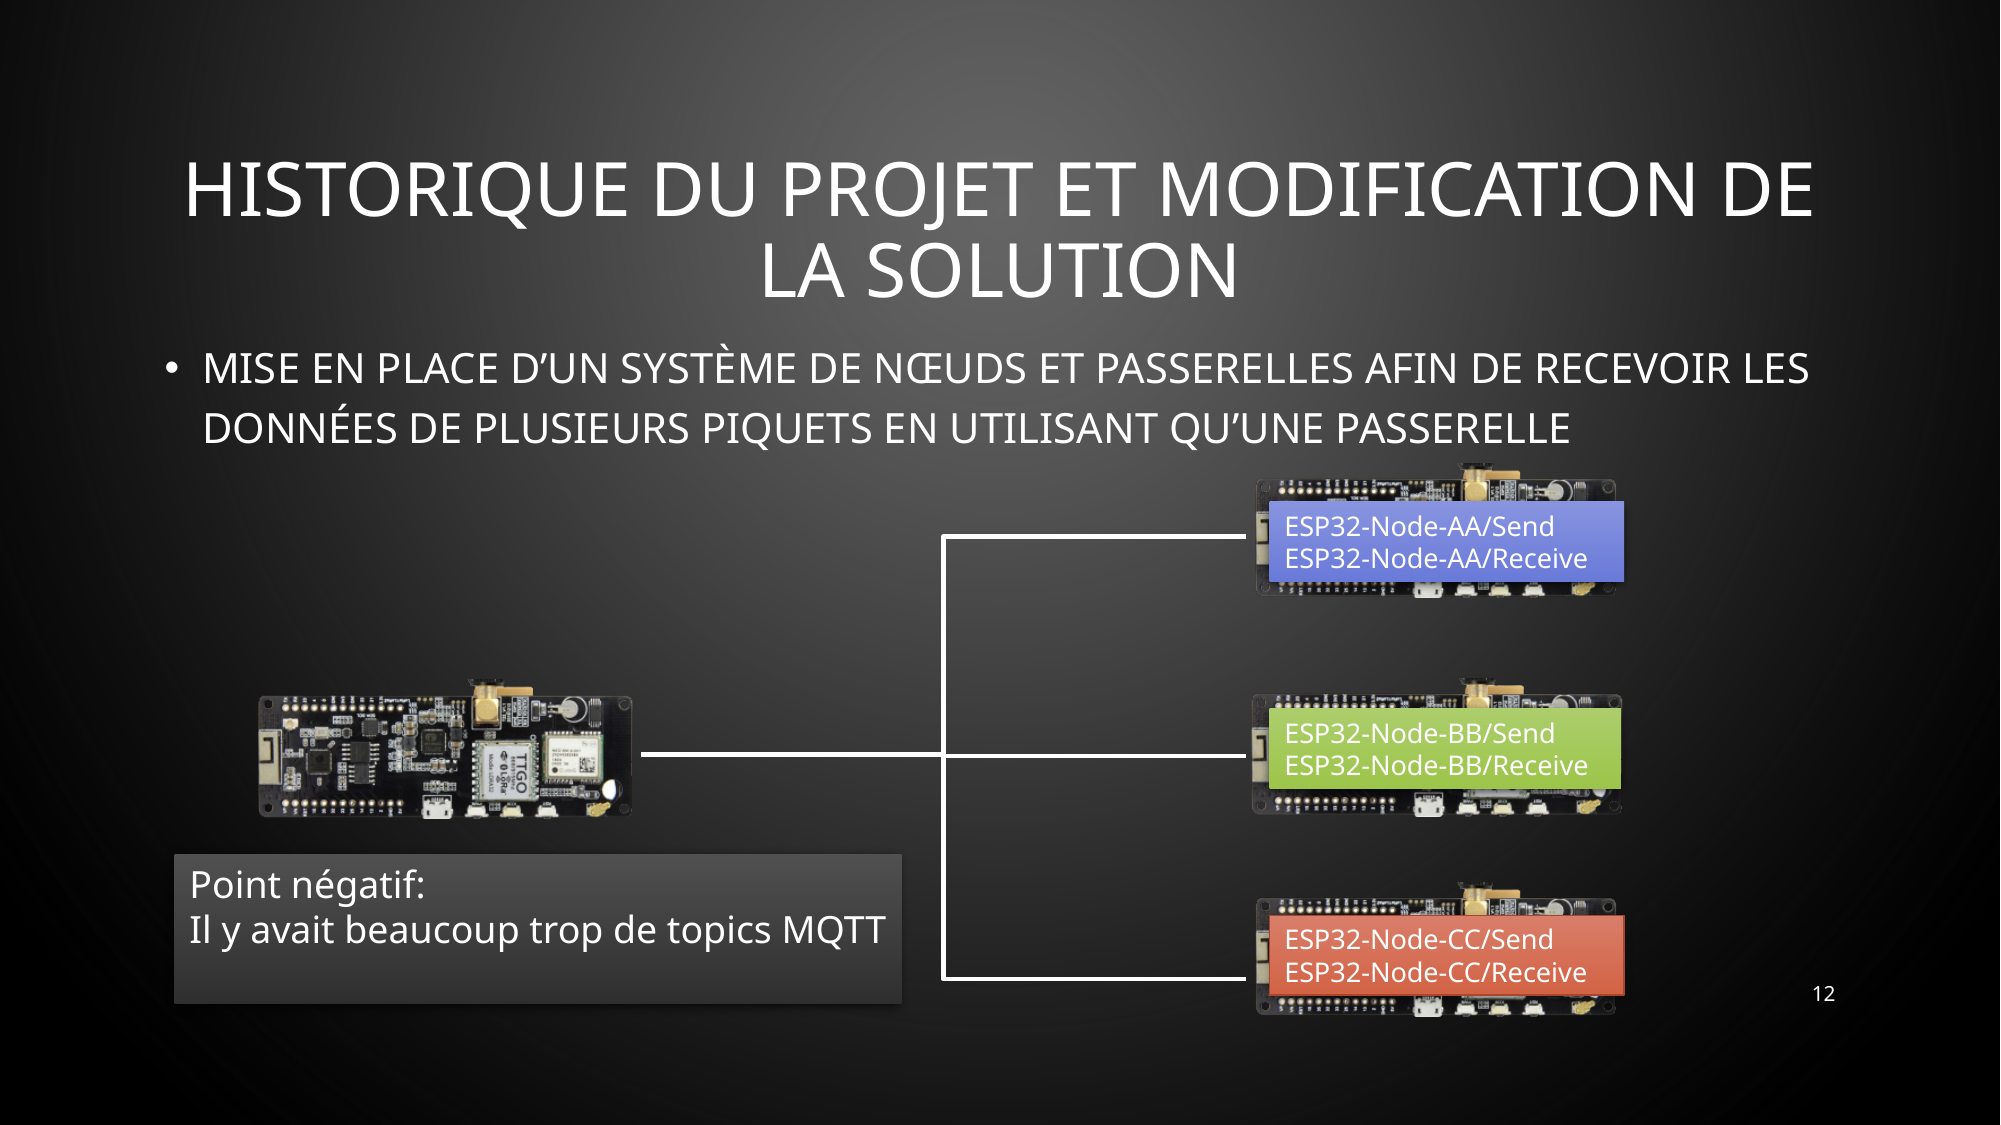

# Historique du projet et modification de la solution
Mise en place d’un système de nœuds et passerelles afin de recevoir les données de plusieurs piquets en utilisant qu’une passerelle
ESP32-Node-AA/Send
ESP32-Node-AA/Receive
ESP32-Node-BB/Send
ESP32-Node-BB/Receive
Point négatif:
Il y avait beaucoup trop de topics MQTT
ESP32-Node-CC/Send
ESP32-Node-CC/Receive
12